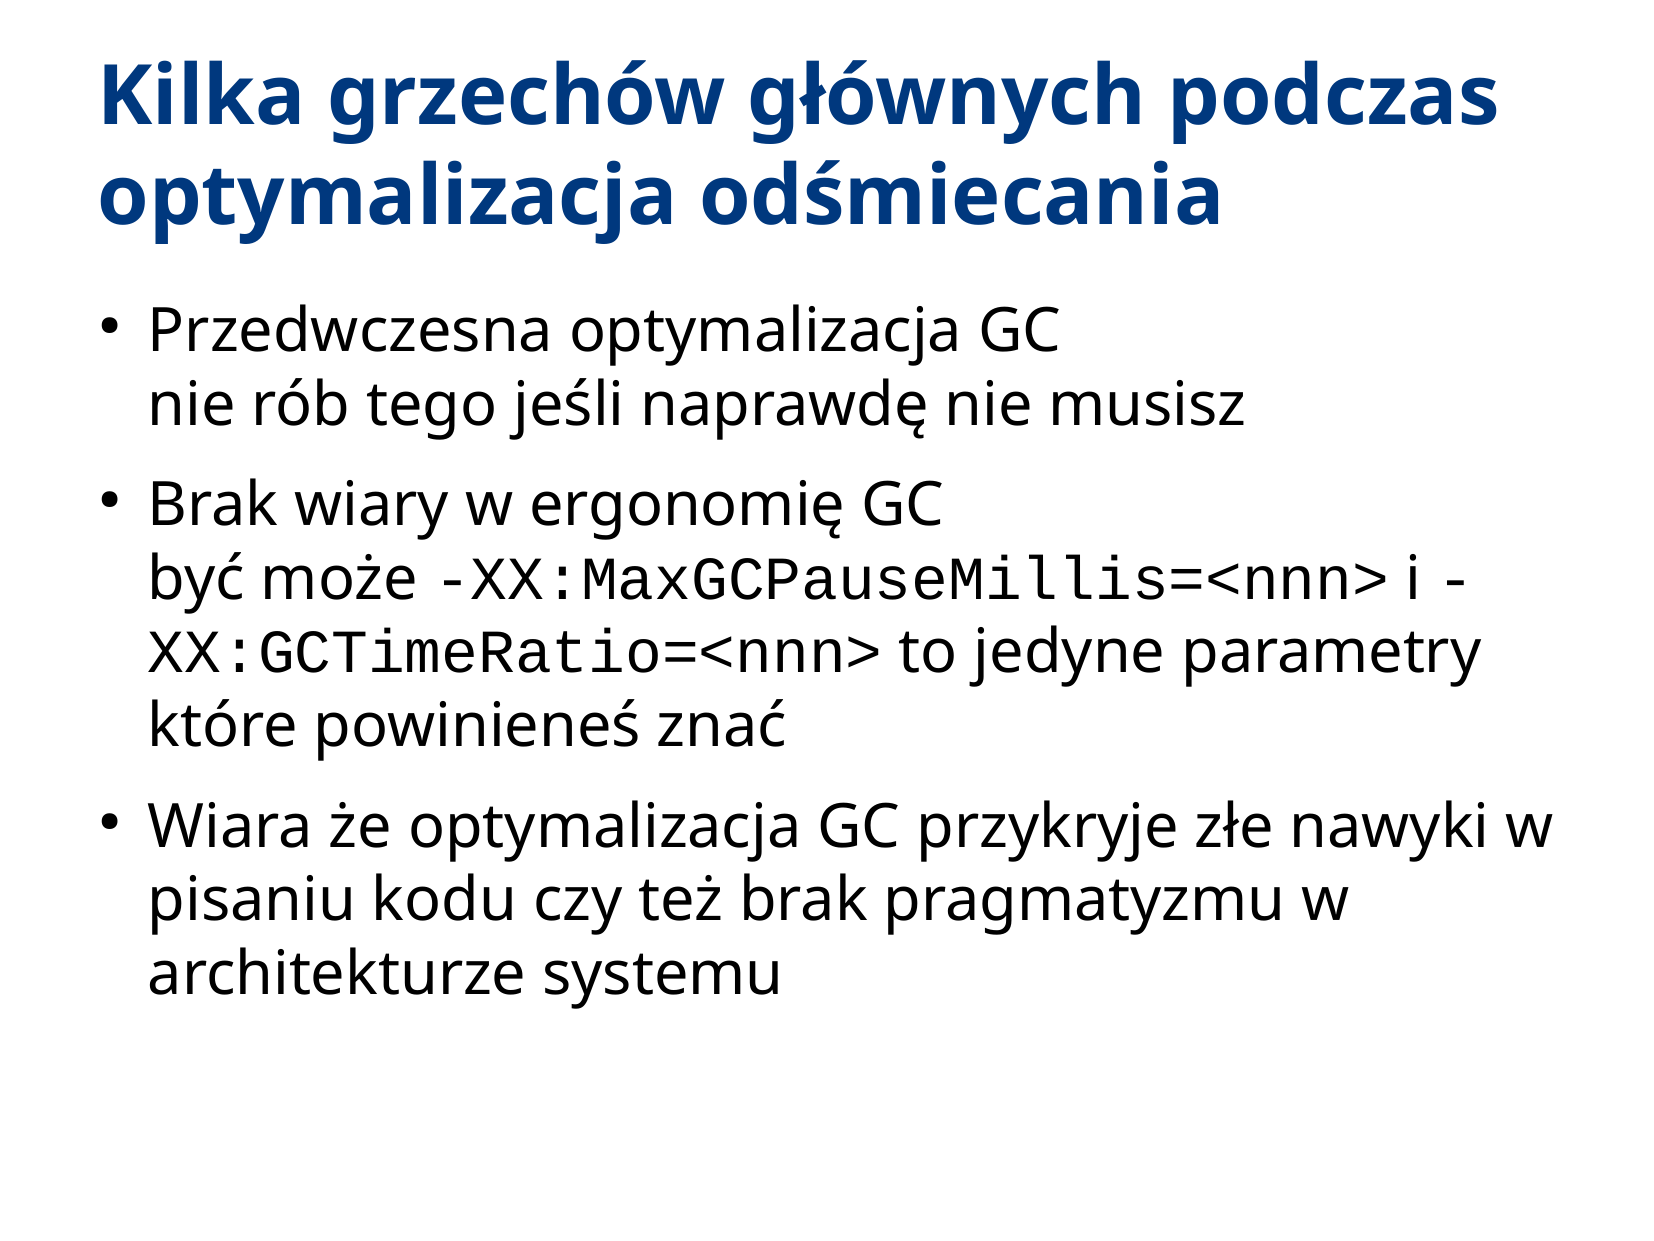

# Kilka grzechów głównych podczas optymalizacja odśmiecania
Przedwczesna optymalizacja GC
nie rób tego jeśli naprawdę nie musisz
Brak wiary w ergonomię GC
być może -XX:MaxGCPauseMillis=<nnn> i -XX:GCTimeRatio=<nnn> to jedyne parametry które powinieneś znać
Wiara że optymalizacja GC przykryje złe nawyki w pisaniu kodu czy też brak pragmatyzmu w architekturze systemu